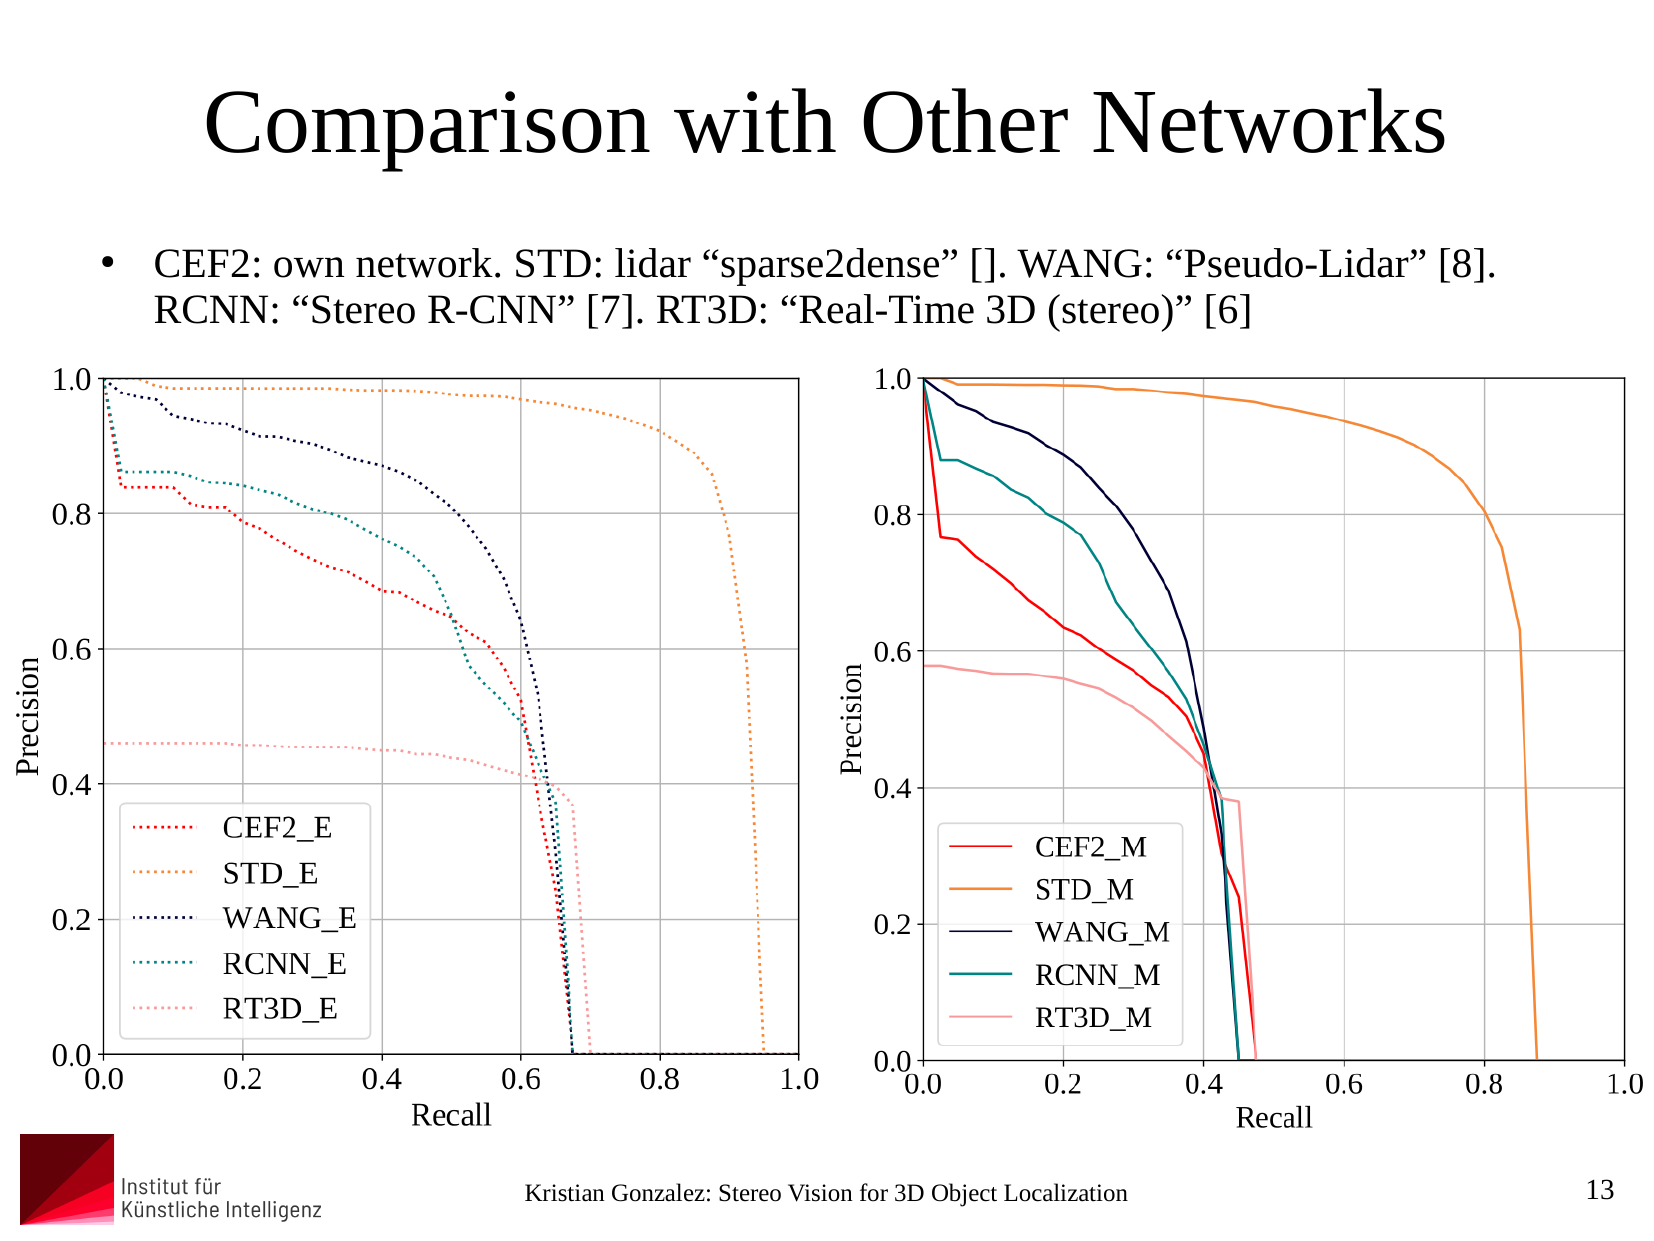

# Comparison with Other Networks
CEF2: own network. STD: lidar “sparse2dense” []. WANG: “Pseudo-Lidar” [8]. RCNN: “Stereo R-CNN” [7]. RT3D: “Real-Time 3D (stereo)” [6]
13
Kristian Gonzalez: Stereo Vision for 3D Object Localization